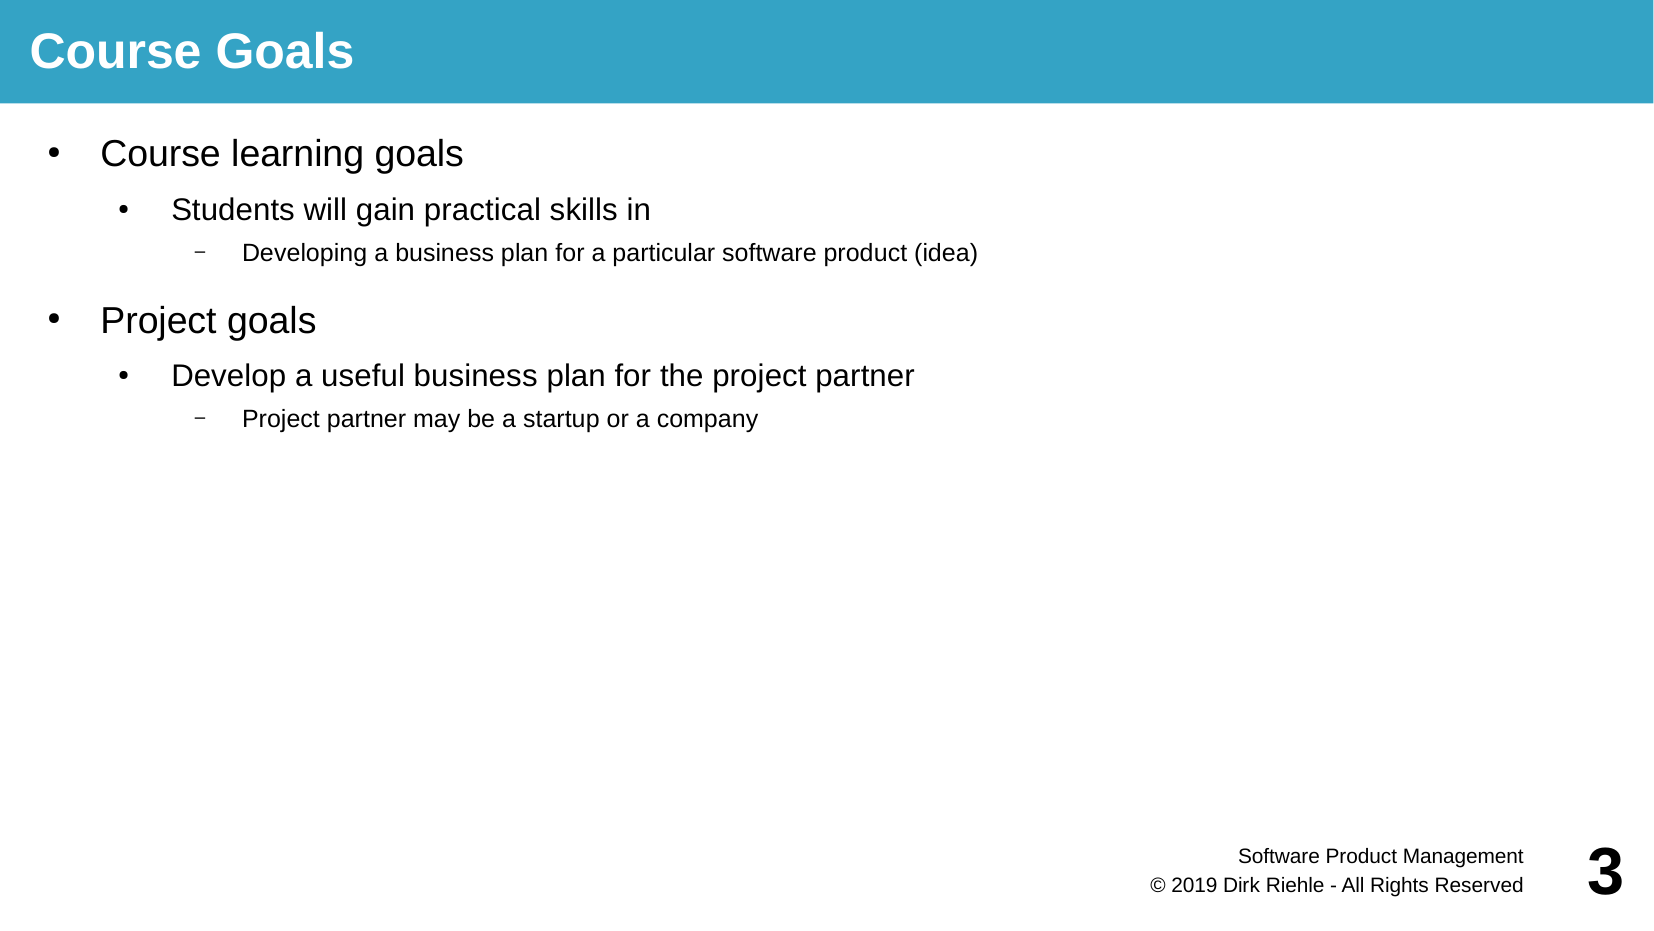

# Course Goals
Course learning goals
Students will gain practical skills in
Developing a business plan for a particular software product (idea)
Project goals
Develop a useful business plan for the project partner
Project partner may be a startup or a company
Software Product Management
3
© 2019 Dirk Riehle - All Rights Reserved